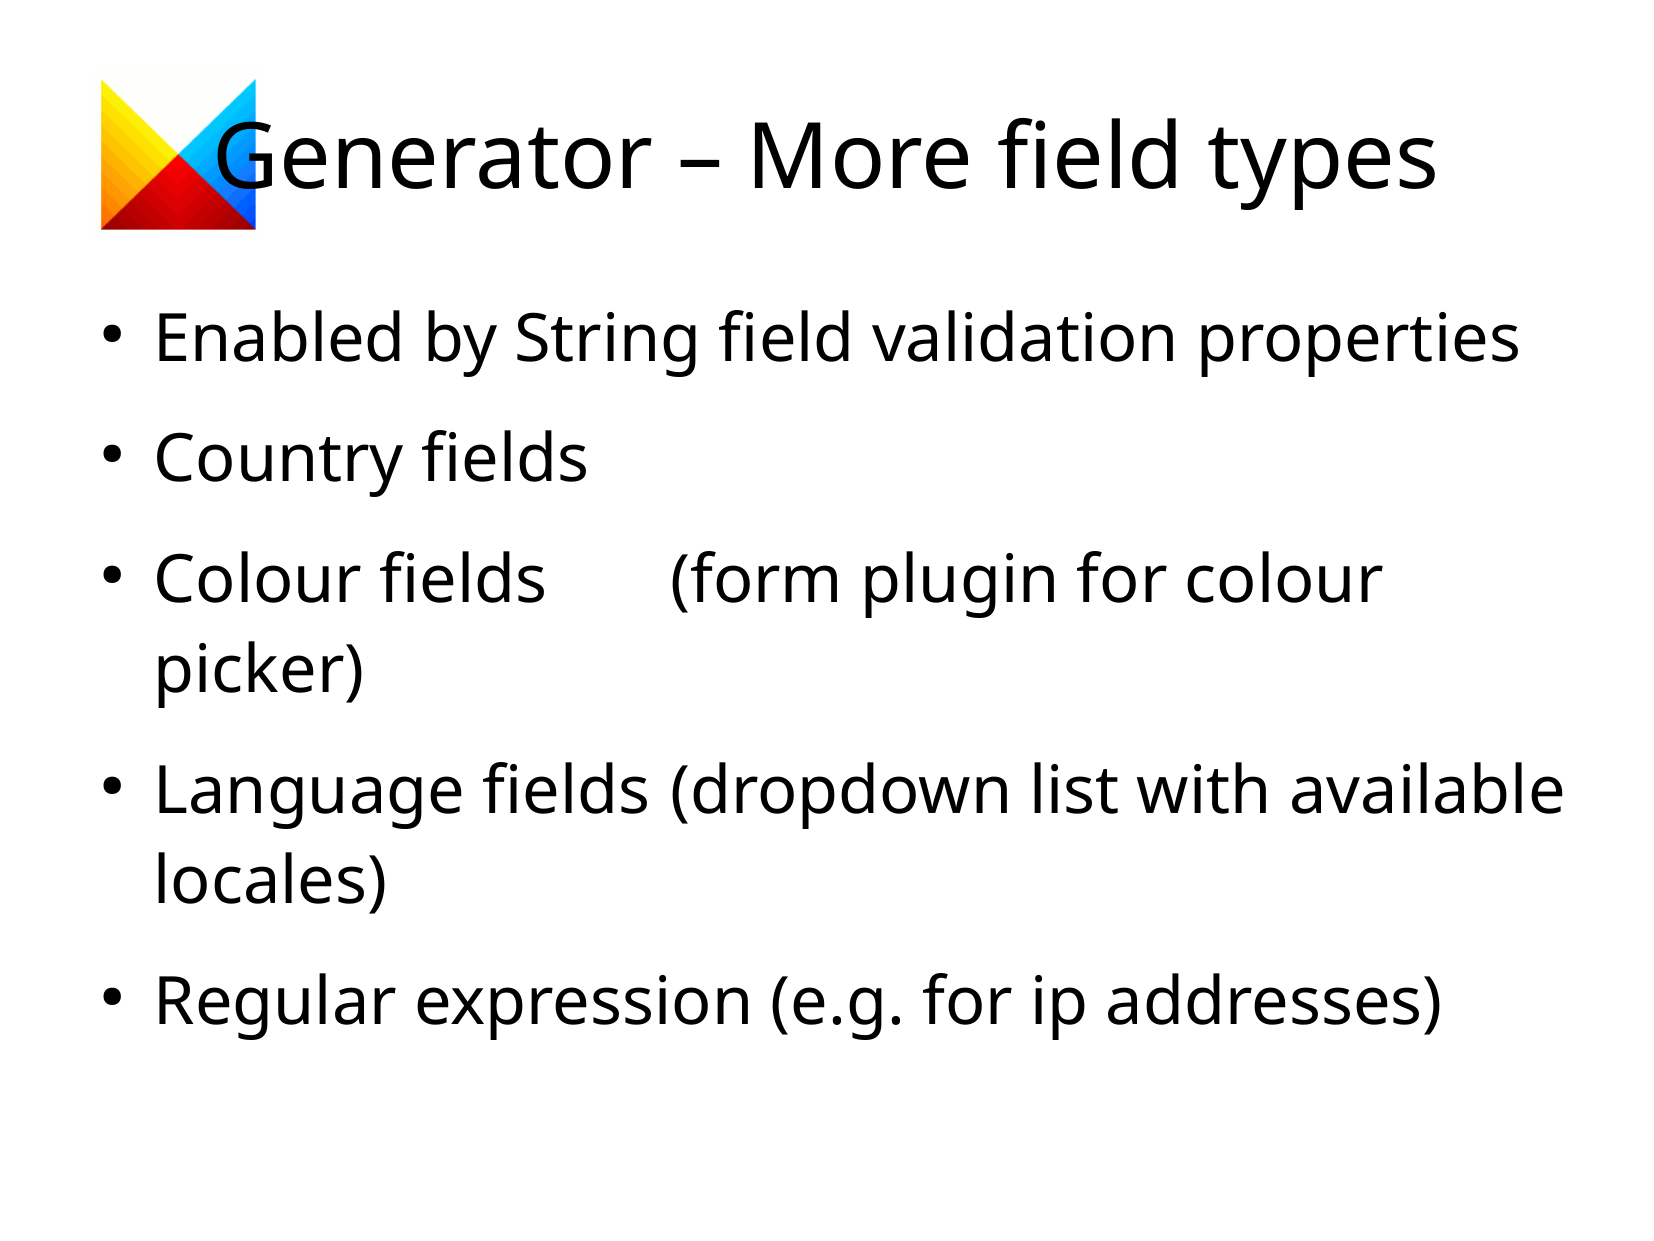

# Generator – More field types
Enabled by String field validation properties
Country fields
Colour fields		(form plugin for colour picker)
Language fields	(dropdown list with available locales)
Regular expression (e.g. for ip addresses)